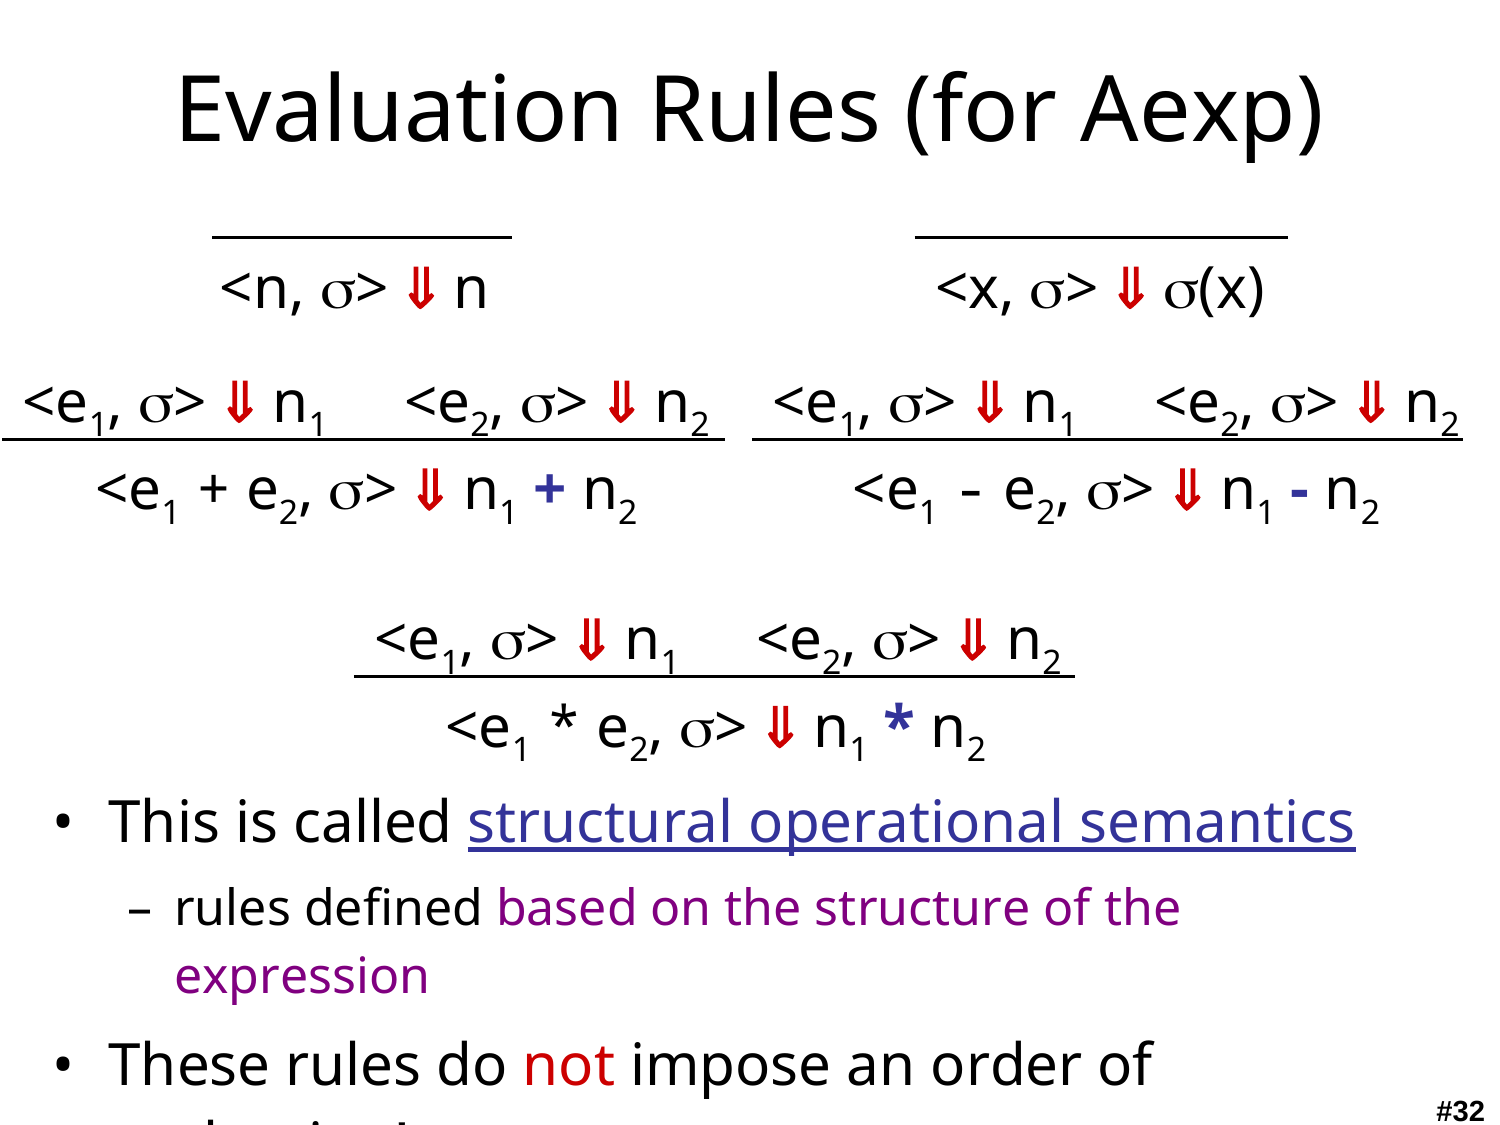

# Evaluation Rules (for Aexp)
<n, >  n
<x, >  (x)
<e1, >  n1 <e2, >  n2
<e1, >  n1 <e2, >  n2
<e1 + e2, >  n1 + n2
<e1 - e2, >  n1 - n2
<e1, >  n1 <e2, >  n2
<e1 * e2, >  n1 * n2
This is called structural operational semantics
rules defined based on the structure of the expression
These rules do not impose an order of evaluation!
32